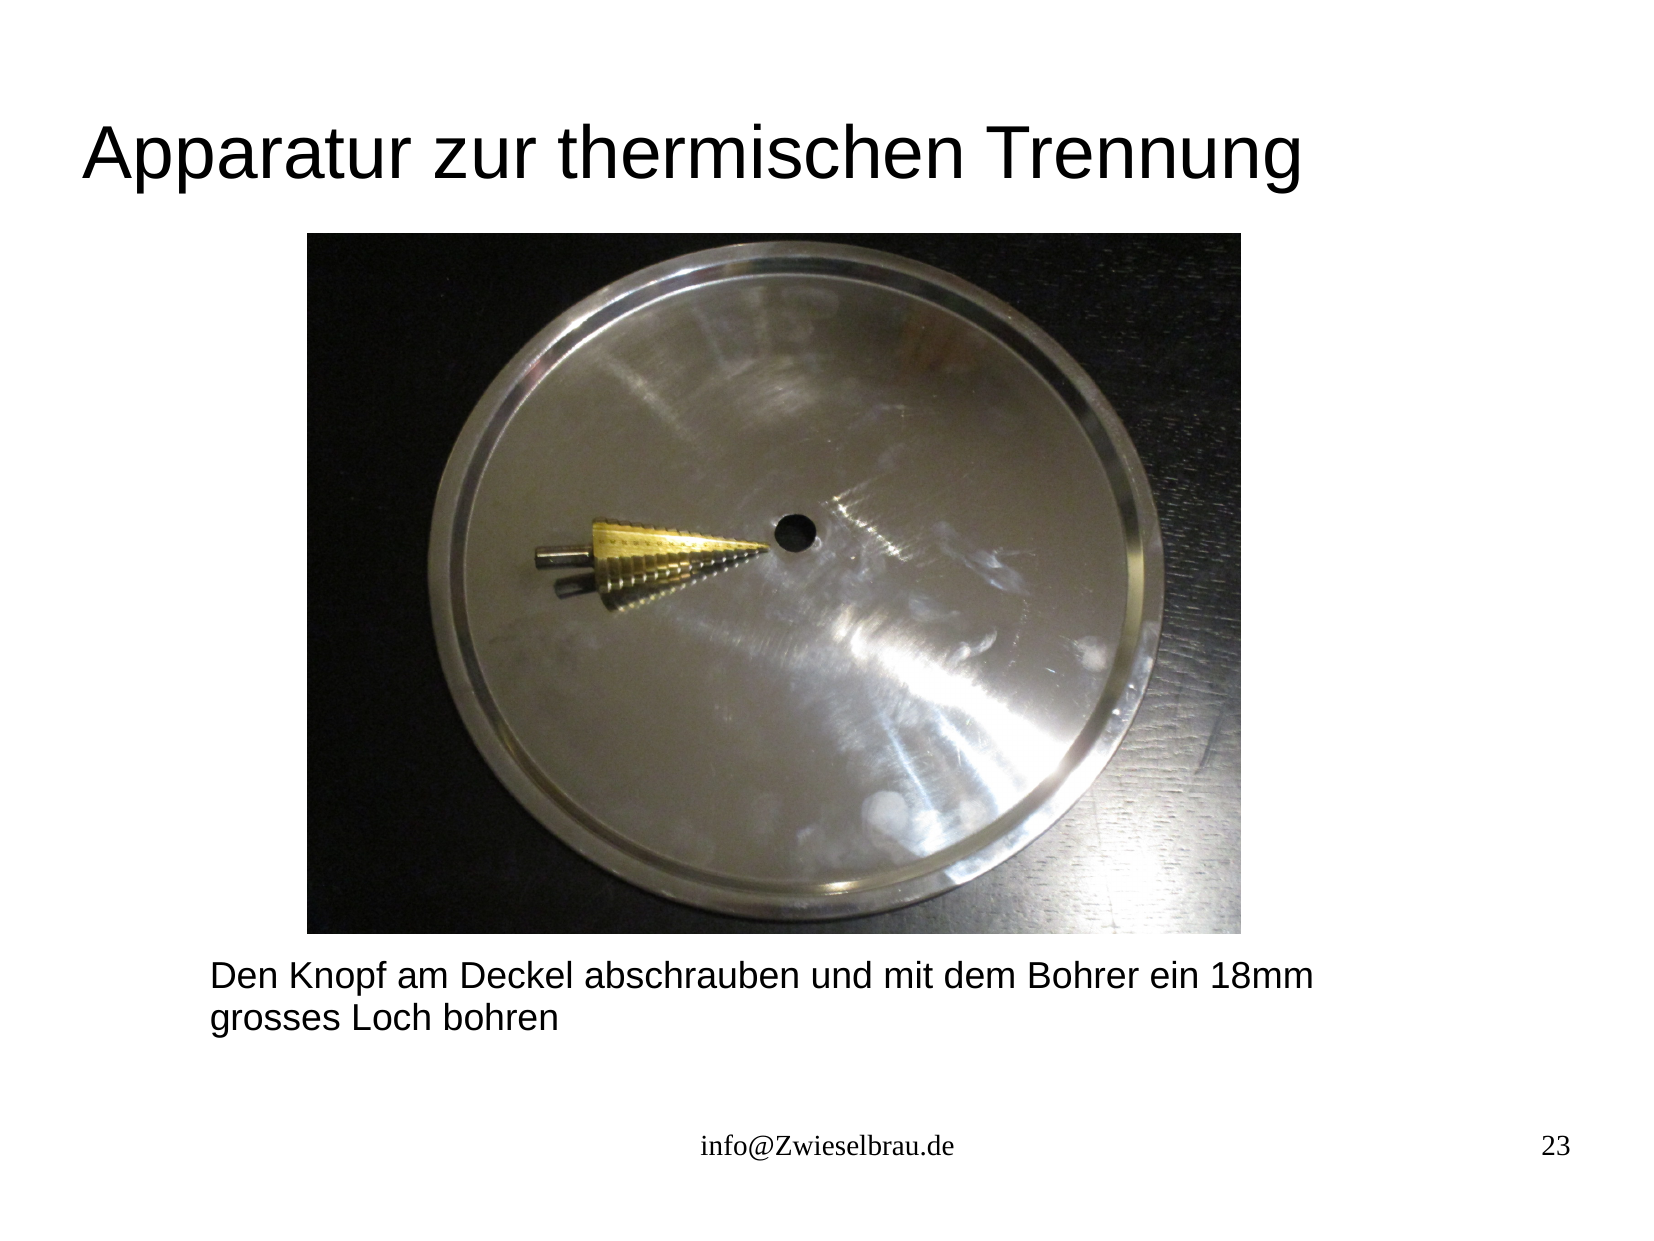

# Apparatur zur thermischen Trennung
Den Knopf am Deckel abschrauben und mit dem Bohrer ein 18mm grosses Loch bohren
info@Zwieselbrau.de
23